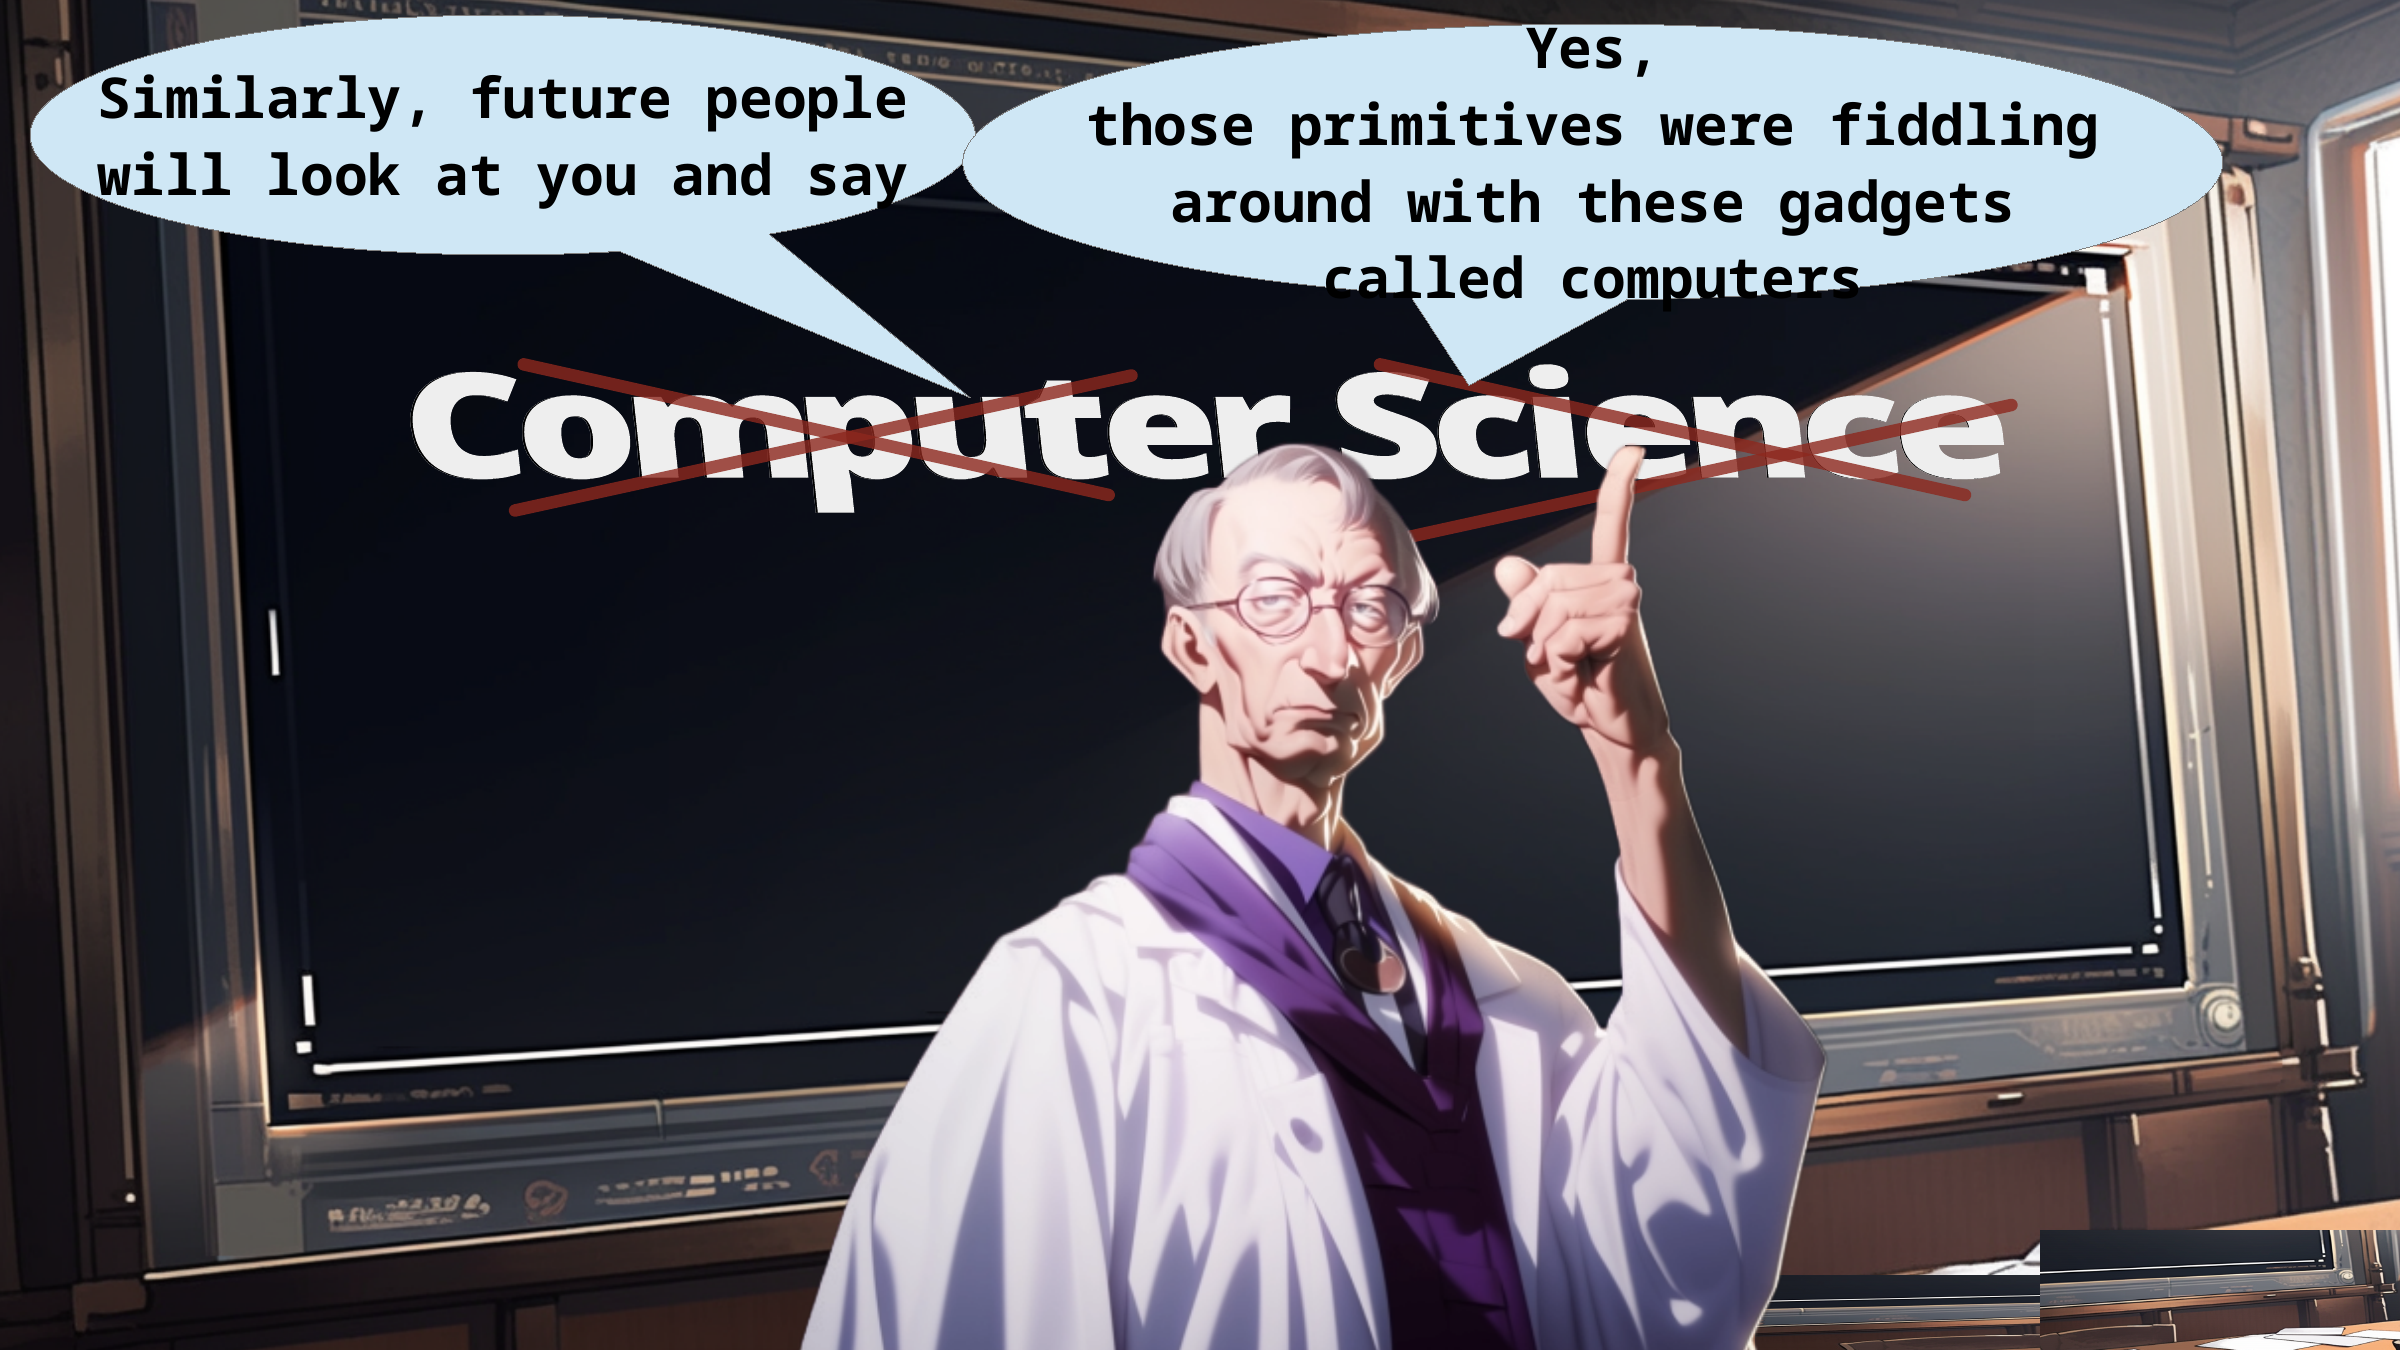

Similarly, future people
will look at you and say
Yes,
those primitives were fiddling
around with these gadgets
called computers
Computer Science